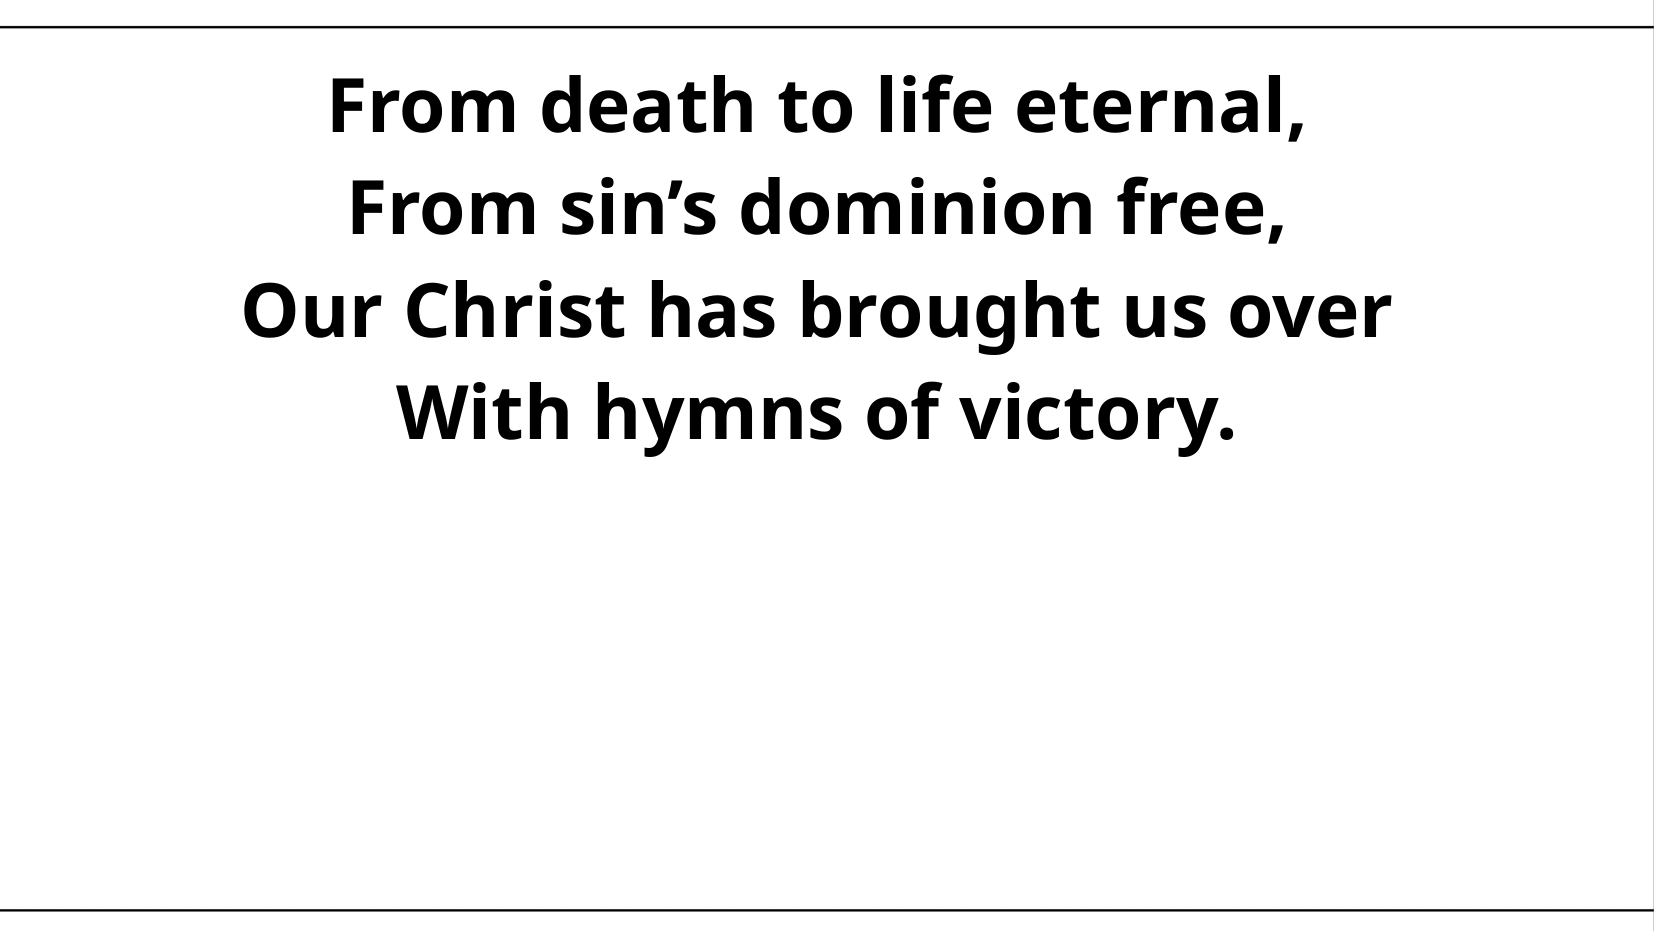

From death to life eternal,
From sin’s dominion free,
Our Christ has brought us over
With hymns of victory.